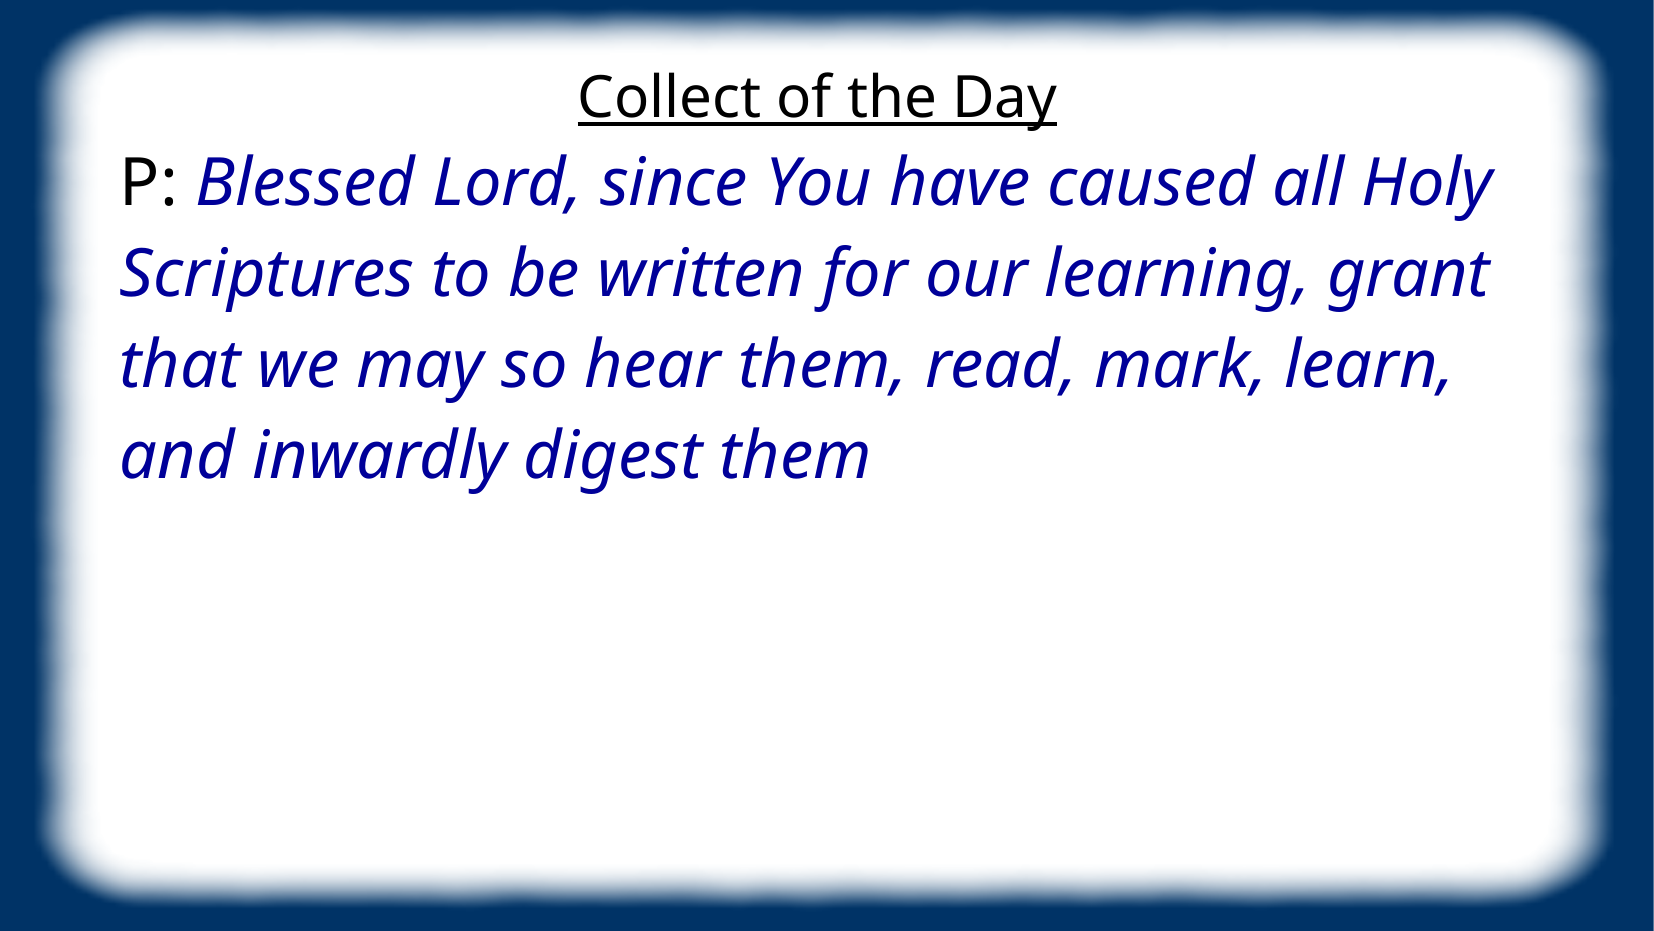

Collect of the Day
P: Blessed Lord, since You have caused all Holy Scriptures to be written for our learning, grant that we may so hear them, read, mark, learn, and inwardly digest them